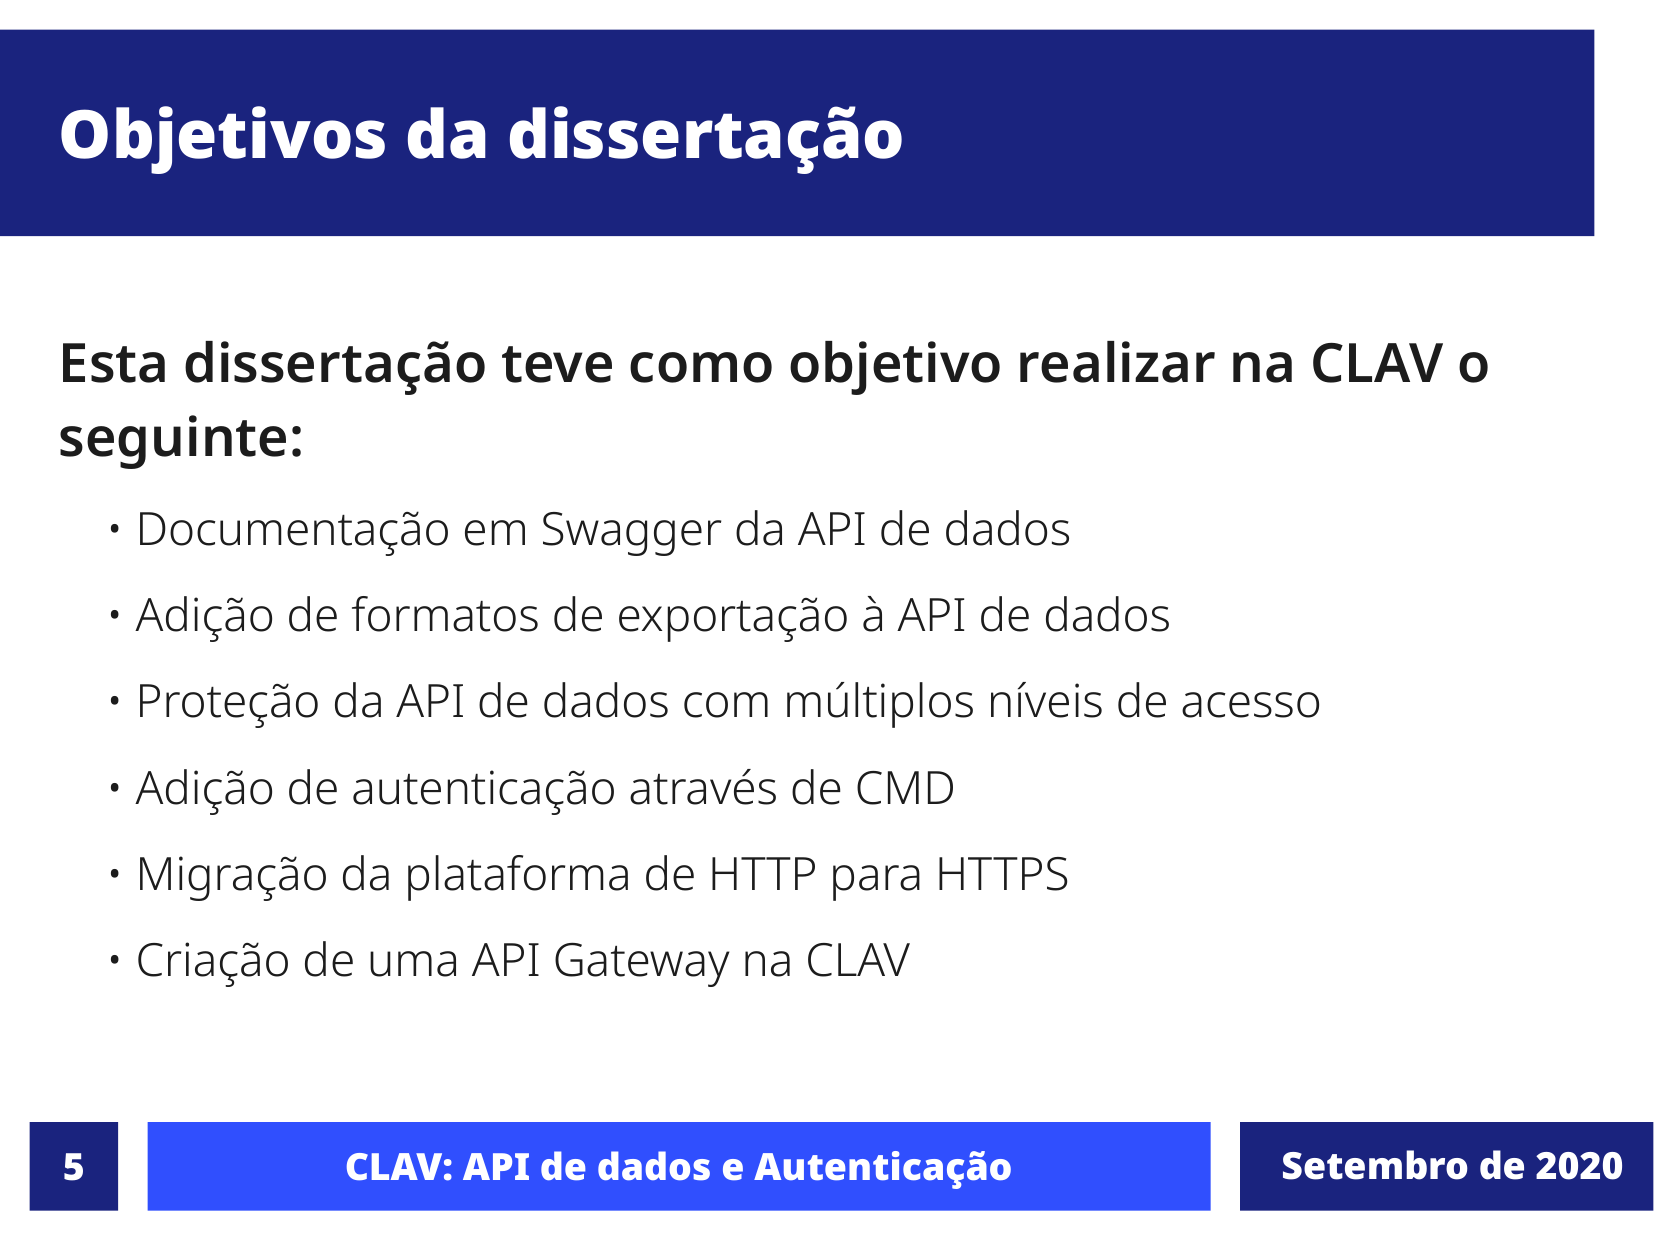

# Objetivos da dissertação
Esta dissertação teve como objetivo realizar na CLAV o seguinte:
• Documentação em Swagger da API de dados
• Adição de formatos de exportação à API de dados
• Proteção da API de dados com múltiplos níveis de acesso
• Adição de autenticação através de CMD
• Migração da plataforma de HTTP para HTTPS
• Criação de uma API Gateway na CLAV
5
CLAV: API de dados e Autenticação
Setembro de 2020